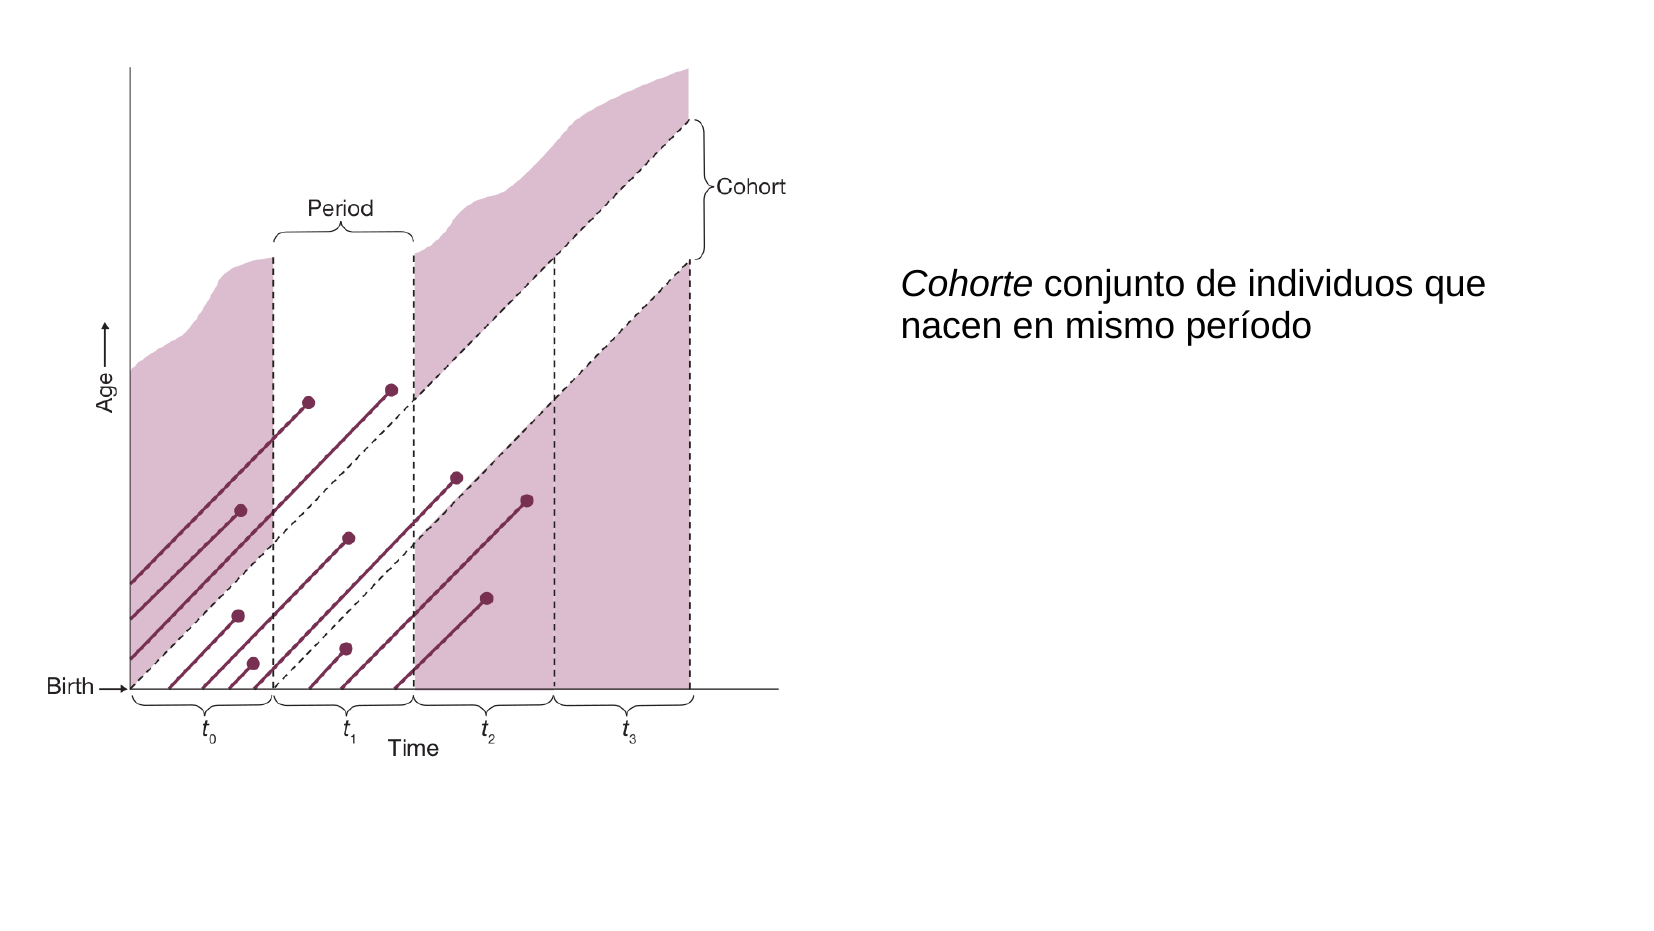

Cohorte conjunto de individuos que nacen en mismo período